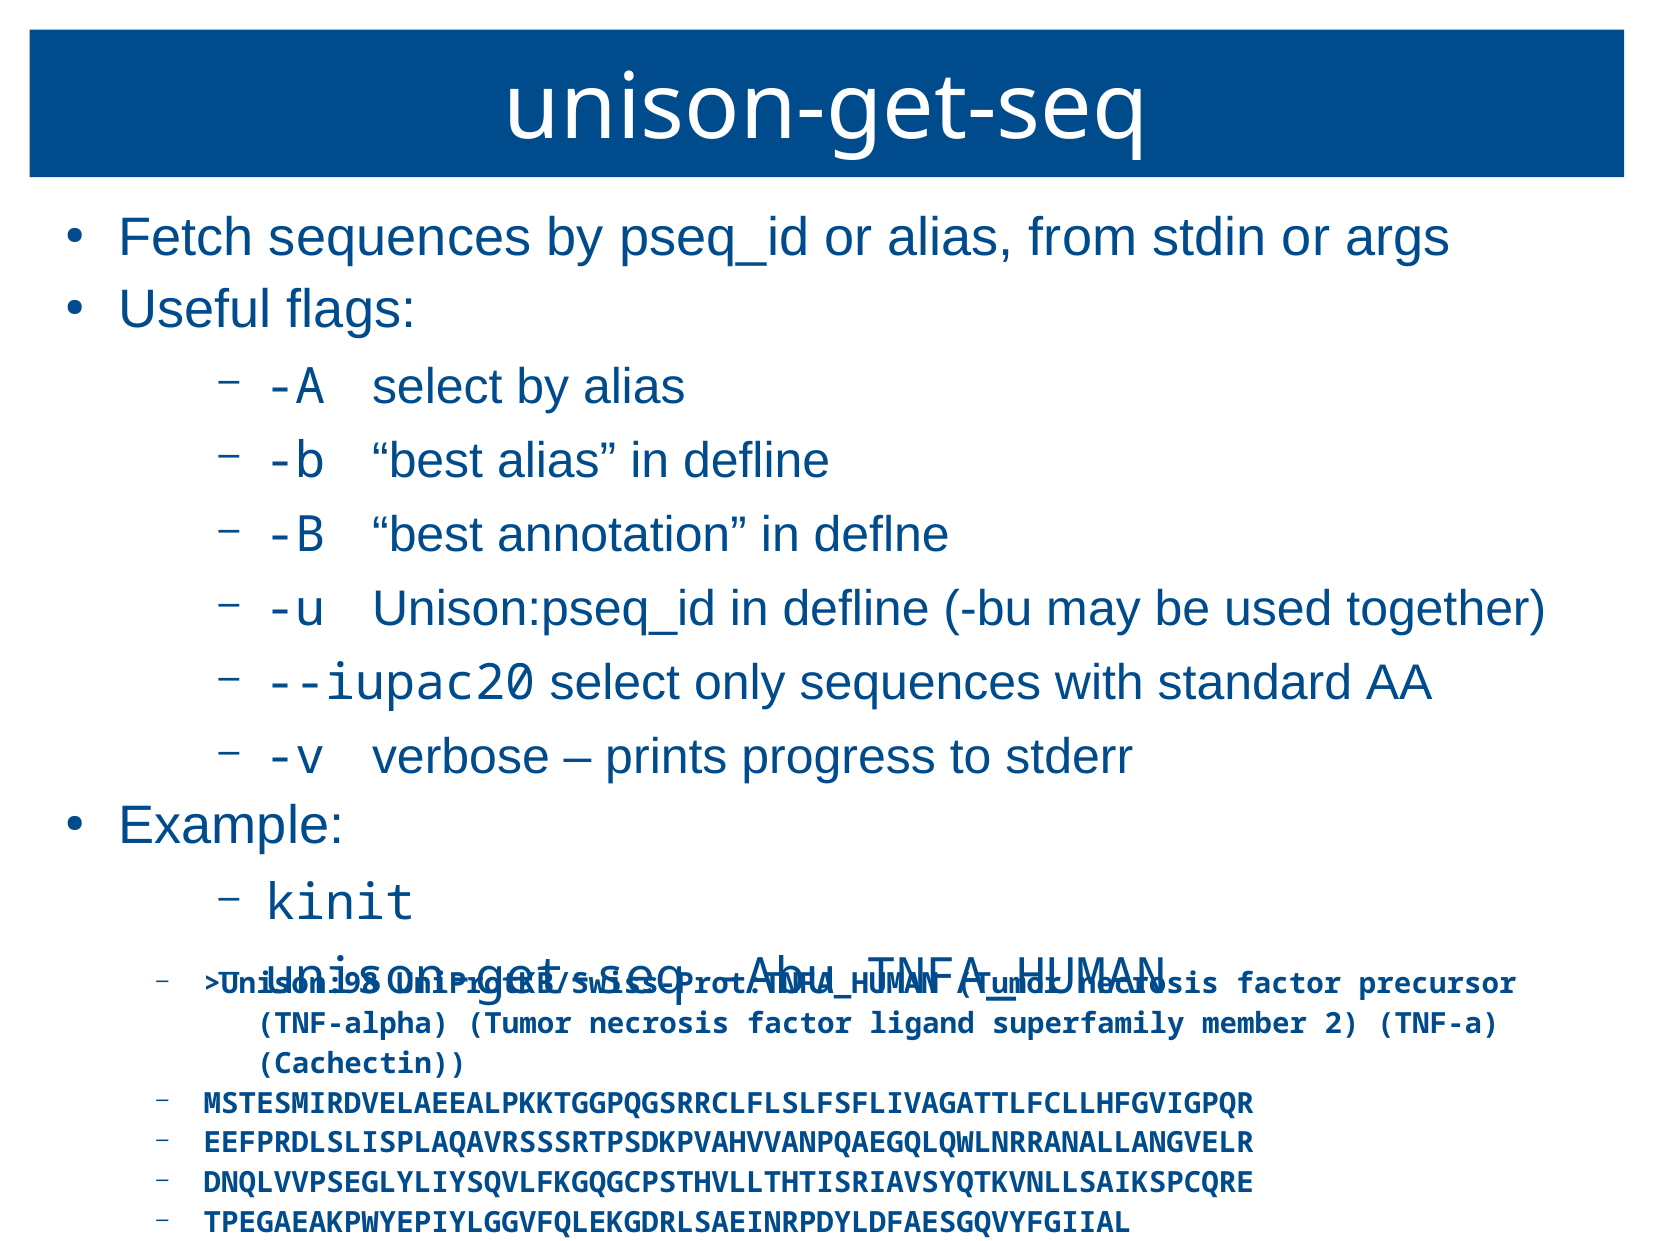

# unison-get-seq
Fetch sequences by pseq_id or alias, from stdin or args
Useful flags:
-A	select by alias
-b	“best alias” in defline
-B	“best annotation” in deflne
-u	Unison:pseq_id in defline (-bu may be used together)
--iupac20 select only sequences with standard AA
-v	verbose – prints progress to stderr
Example:
kinit
unison-get-seq -Abu TNFA_HUMAN
>Unison:98 UniProtKB/Swiss-Prot:TNFA_HUMAN (Tumor necrosis factor precursor (TNF-alpha) (Tumor necrosis factor ligand superfamily member 2) (TNF-a) (Cachectin))
MSTESMIRDVELAEEALPKKTGGPQGSRRCLFLSLFSFLIVAGATTLFCLLHFGVIGPQR
EEFPRDLSLISPLAQAVRSSSRTPSDKPVAHVVANPQAEGQLQWLNRRANALLANGVELR
DNQLVVPSEGLYLIYSQVLFKGQGCPSTHVLLTHTISRIAVSYQTKVNLLSAIKSPCQRE
TPEGAEAKPWYEPIYLGGVFQLEKGDRLSAEINRPDYLDFAESGQVYFGIIAL